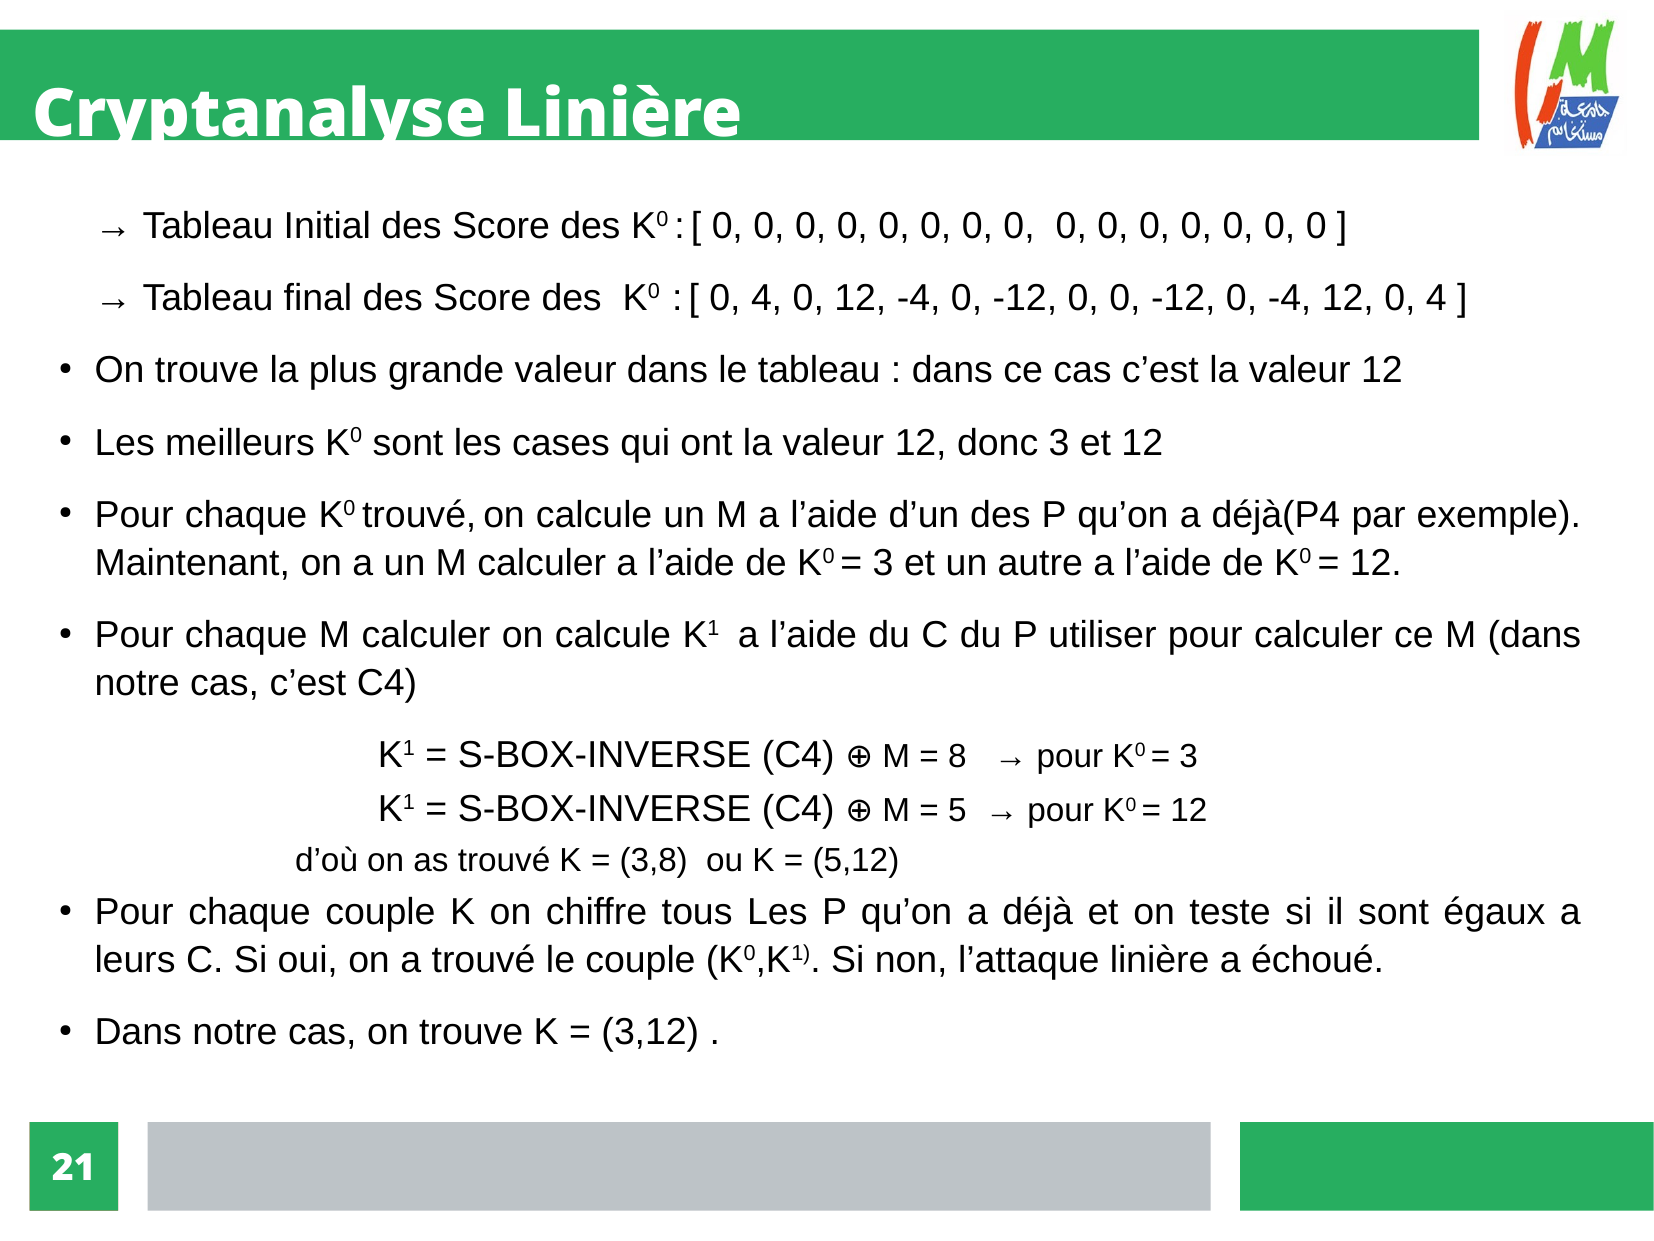

# Cryptanalyse Linière
→ Tableau Initial des Score des K0 : [ 0, 0, 0, 0, 0, 0, 0, 0, 0, 0, 0, 0, 0, 0, 0 ]
→ Tableau final des Score des K0 : [ 0, 4, 0, 12, -4, 0, -12, 0, 0, -12, 0, -4, 12, 0, 4 ]
On trouve la plus grande valeur dans le tableau : dans ce cas c’est la valeur 12
Les meilleurs K0 sont les cases qui ont la valeur 12, donc 3 et 12
Pour chaque K0 trouvé, on calcule un M a l’aide d’un des P qu’on a déjà(P4 par exemple). Maintenant, on a un M calculer a l’aide de K0 = 3 et un autre a l’aide de K0 = 12.
Pour chaque M calculer on calcule K1 a l’aide du C du P utiliser pour calculer ce M (dans notre cas, c’est C4)
K1 = S-BOX-INVERSE (C4) ⊕ M = 8 → pour K0 = 3
K1 = S-BOX-INVERSE (C4) ⊕ M = 5 → pour K0 = 12
d’où on as trouvé K = (3,8) ou K = (5,12)
Pour chaque couple K on chiffre tous Les P qu’on a déjà et on teste si il sont égaux a leurs C. Si oui, on a trouvé le couple (K0,K1). Si non, l’attaque linière a échoué.
Dans notre cas, on trouve K = (3,12) .
21